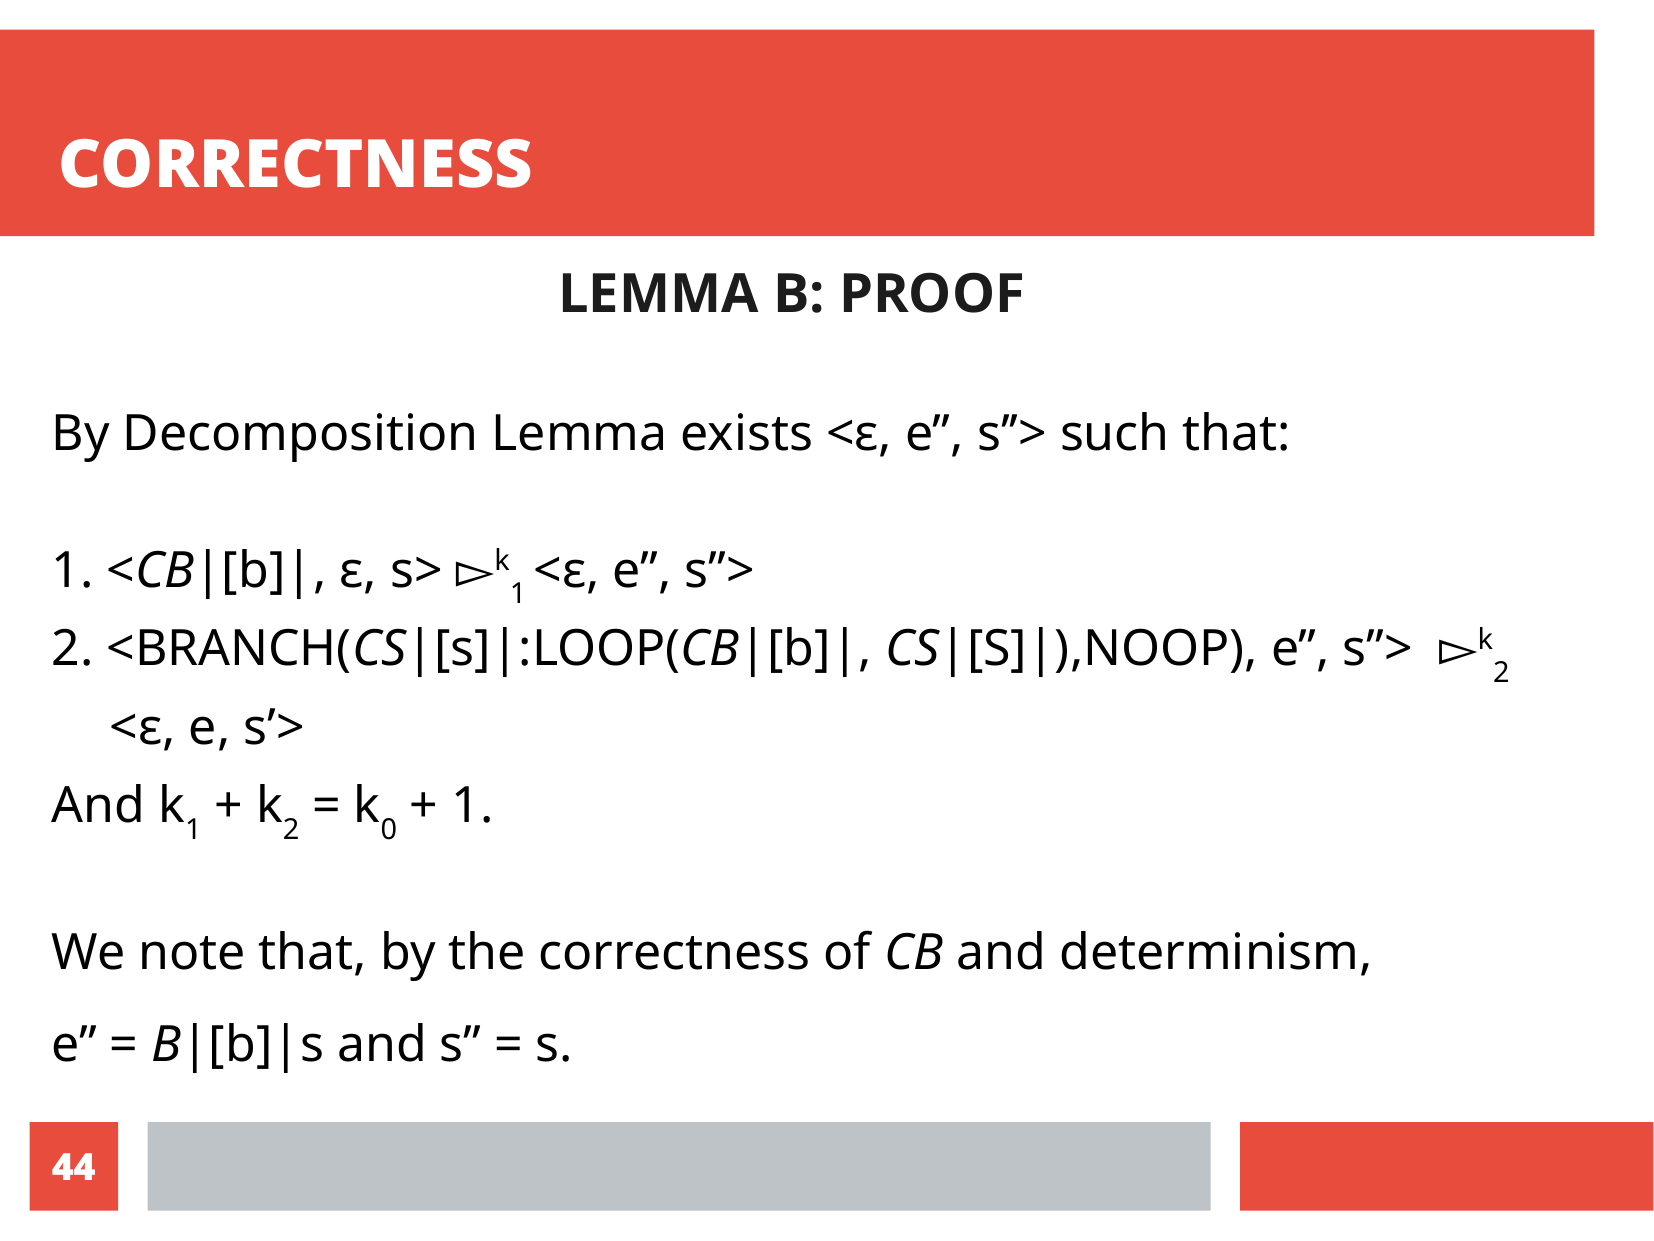

# CORRECTNESS
LEMMA B: PROOF
By Decomposition Lemma exists <ε, e’’, s’’> such that:
 <CB|[b]|, ε, s> ▻k1 <ε, e’’, s’’>
 <BRANCH(CS|[s]|:LOOP(CB|[b]|, CS|[S]|),NOOP), e’’, s’’> ▻k2
 <ε, e, s’>
And k1 + k2 = k0 + 1.
We note that, by the correctness of CB and determinism,
e’’ = B|[b]|s and s’’ = s.
44